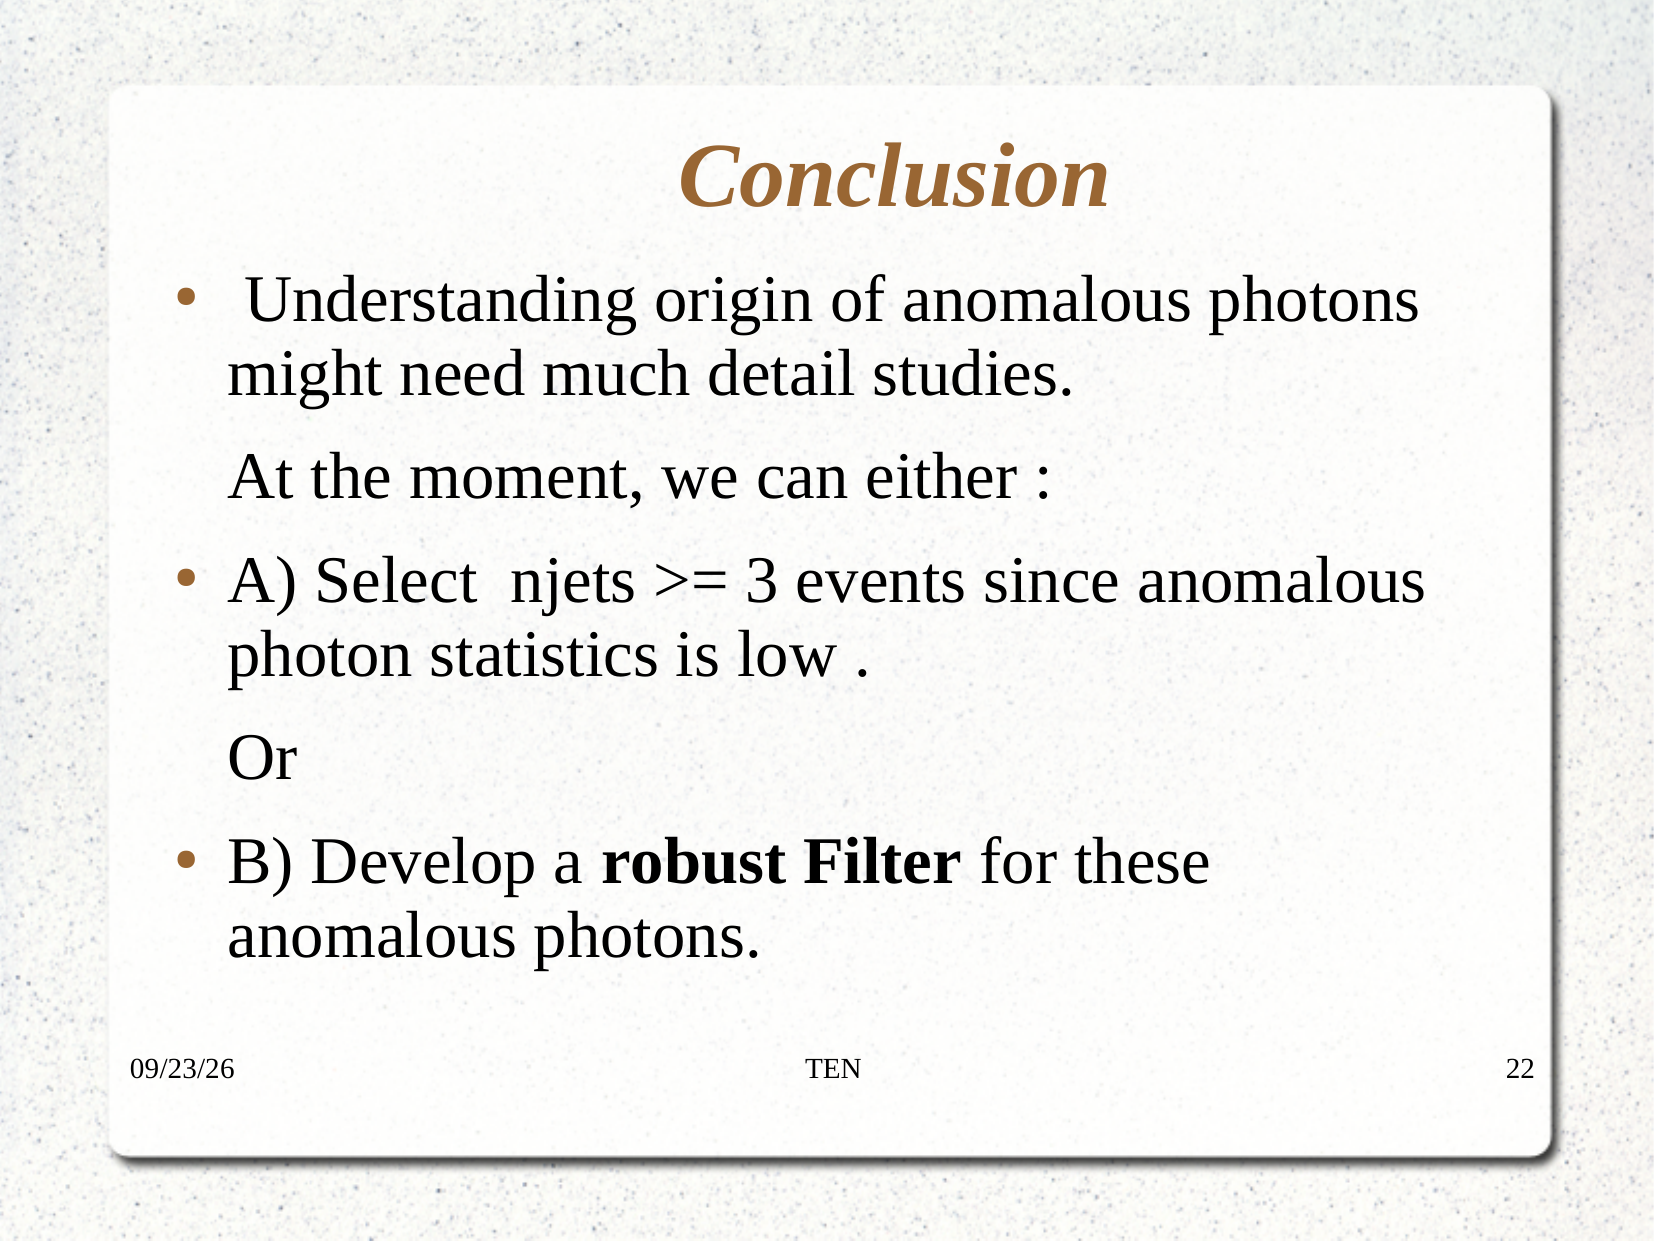

# Conclusion
 Understanding origin of anomalous photons might need much detail studies.
At the moment, we can either :
A) Select njets >= 3 events since anomalous photon statistics is low .
Or
B) Develop a robust Filter for these anomalous photons.
TEN
22